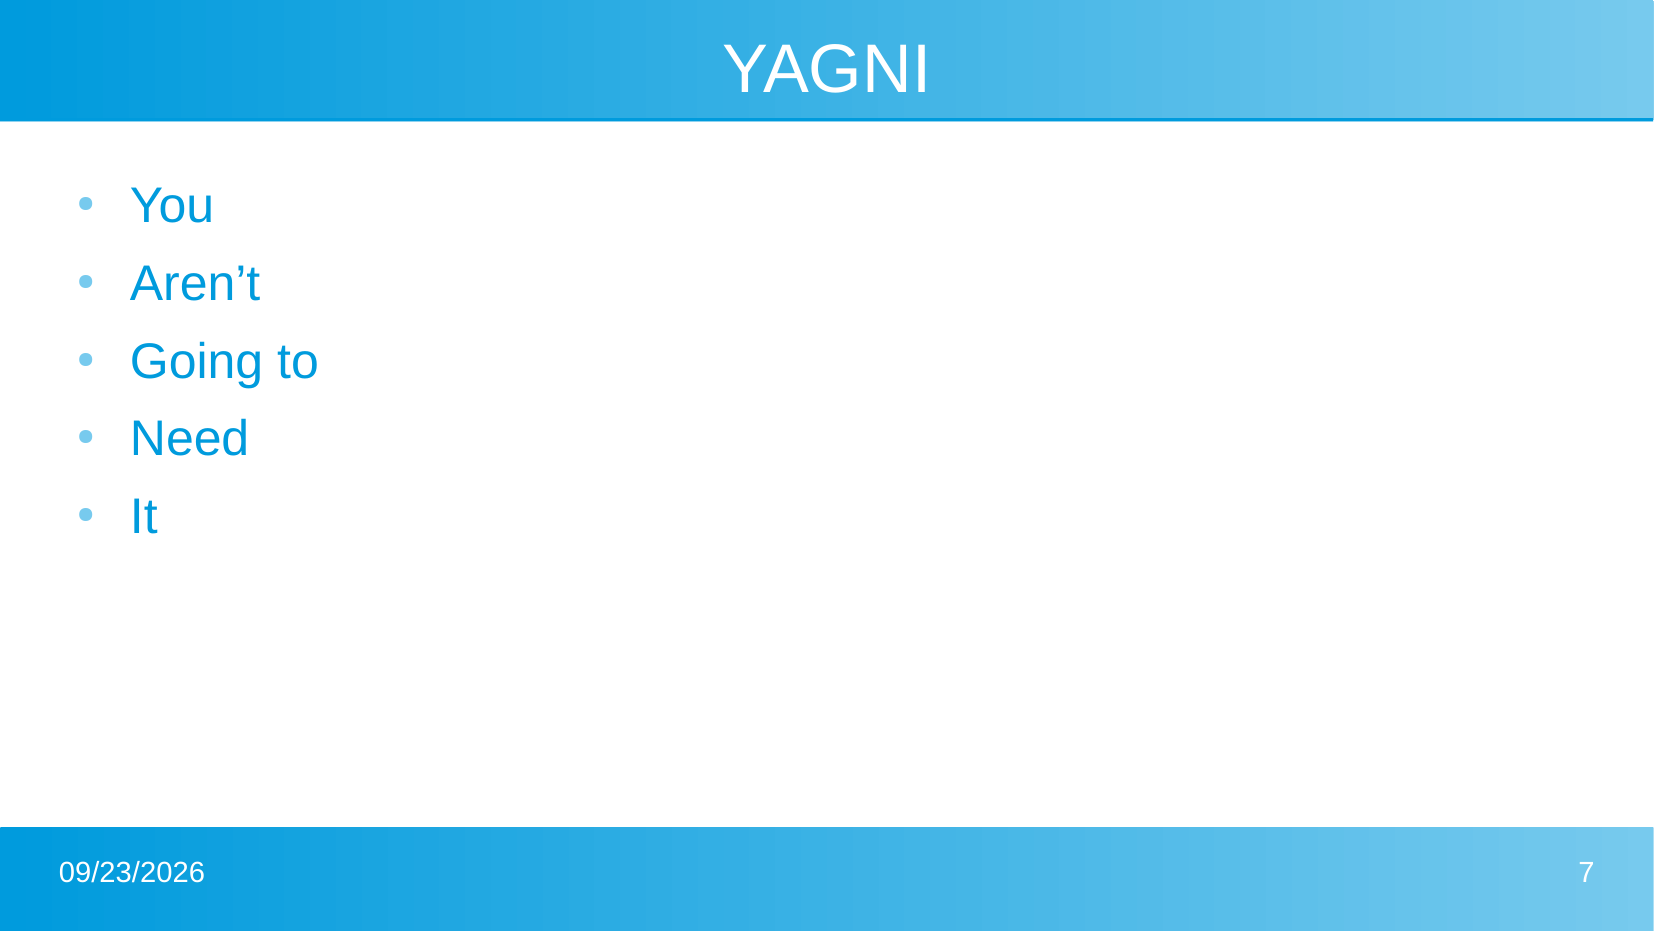

# YAGNI
You
Aren’t
Going to
Need
It
7